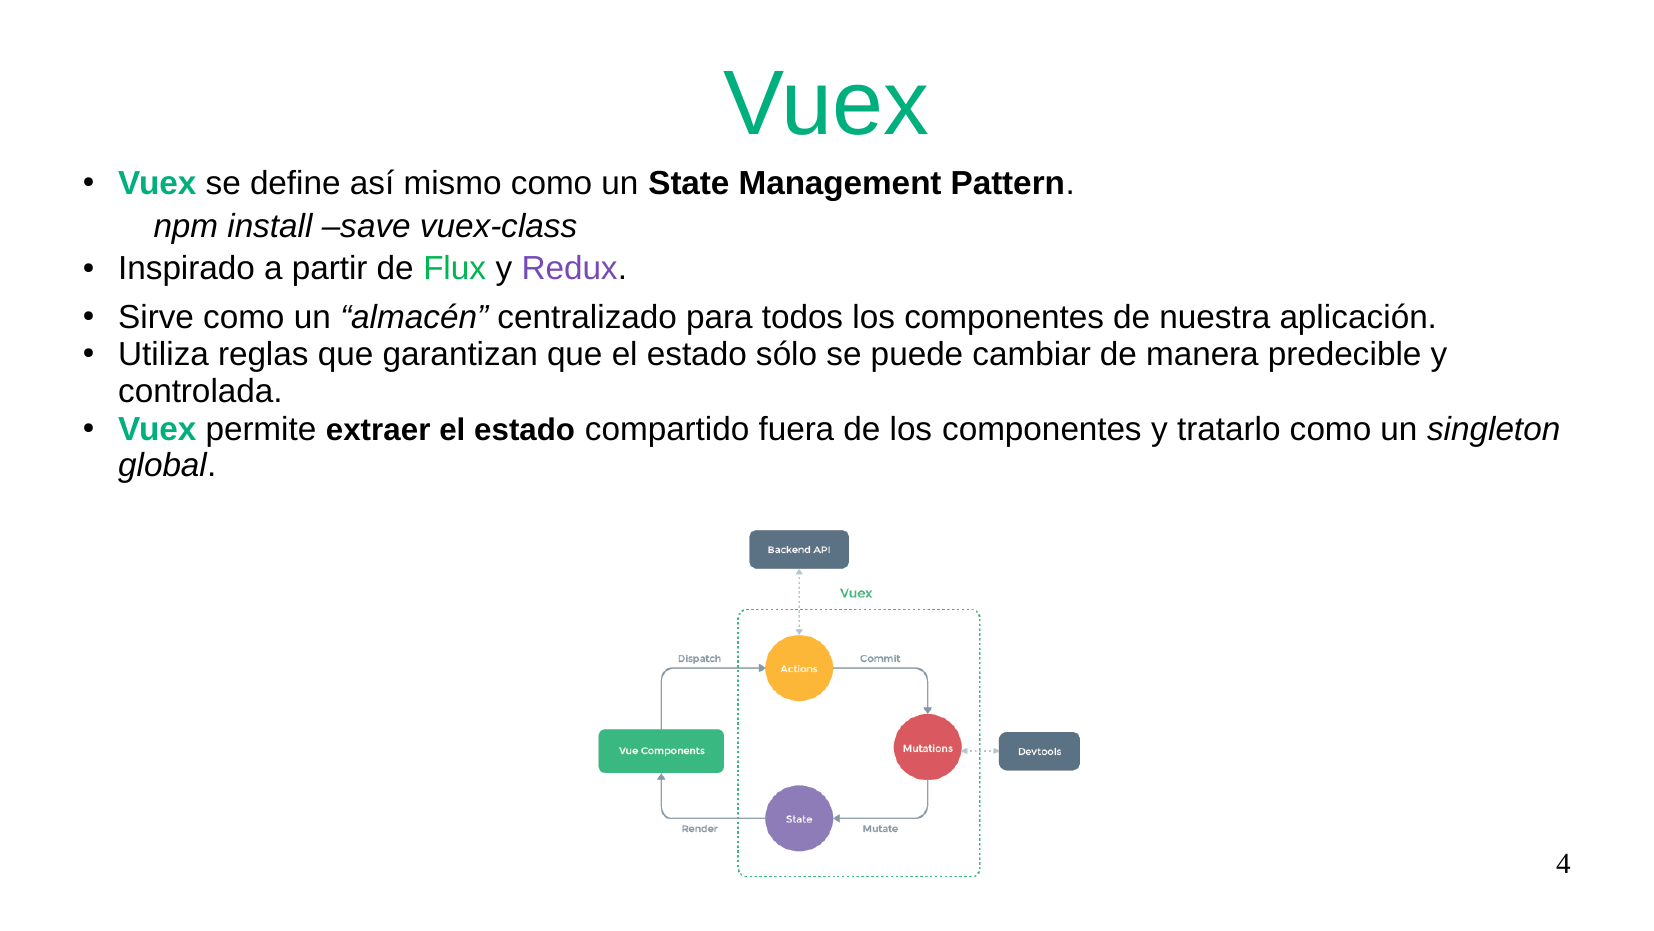

# Vuex
Vuex se define así mismo como un State Management Pattern.
npm install –save vuex-class
Inspirado a partir de Flux y Redux.
Sirve como un “almacén” centralizado para todos los componentes de nuestra aplicación.
Utiliza reglas que garantizan que el estado sólo se puede cambiar de manera predecible y controlada.
Vuex permite extraer el estado compartido fuera de los componentes y tratarlo como un singleton global.
4